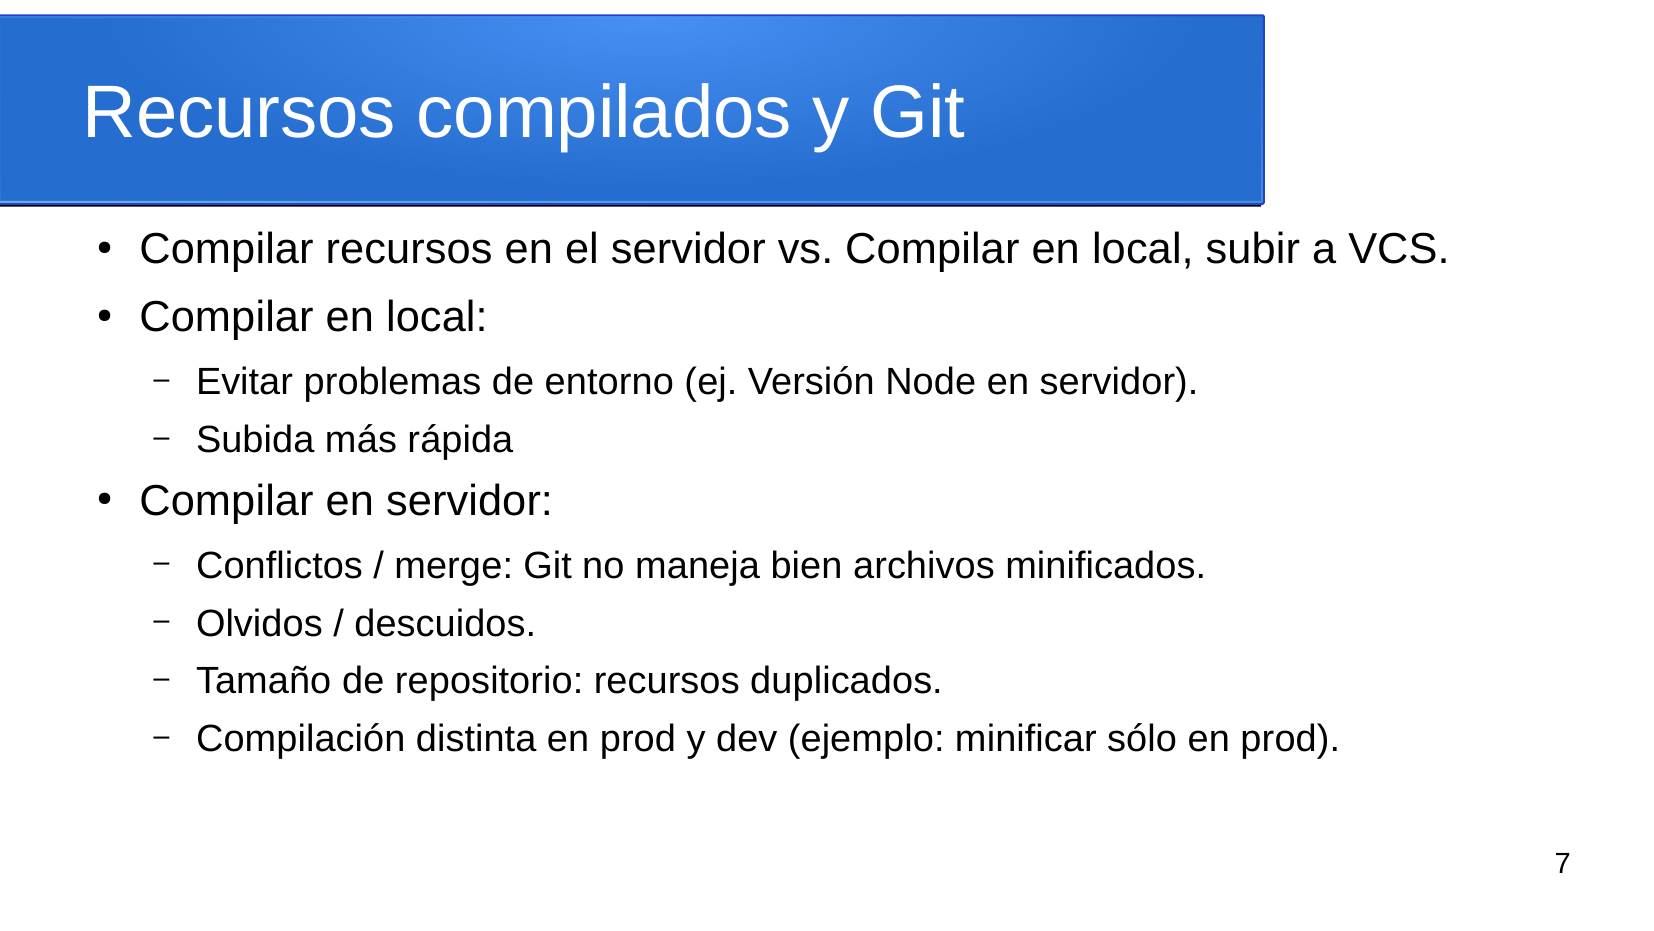

# Recursos compilados y Git
Compilar recursos en el servidor vs. Compilar en local, subir a VCS.
Compilar en local:
Evitar problemas de entorno (ej. Versión Node en servidor).
Subida más rápida
Compilar en servidor:
Conflictos / merge: Git no maneja bien archivos minificados.
Olvidos / descuidos.
Tamaño de repositorio: recursos duplicados.
Compilación distinta en prod y dev (ejemplo: minificar sólo en prod).
7